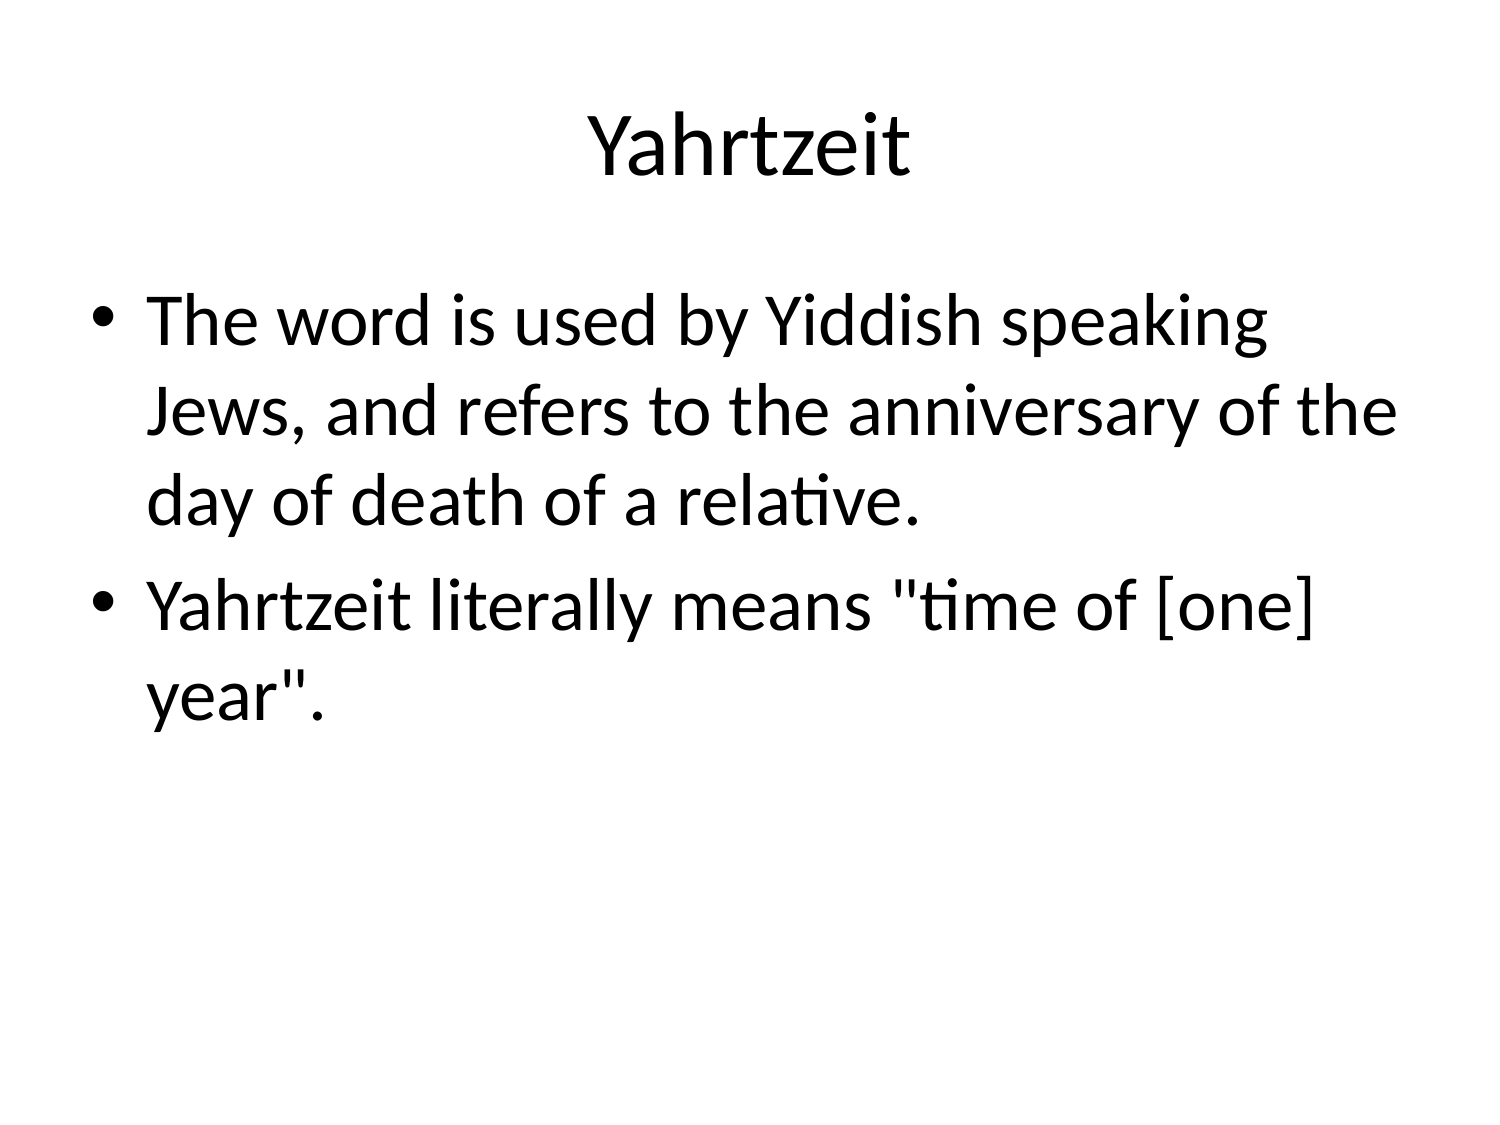

# Yahrtzeit
The word is used by Yiddish speaking Jews, and refers to the anniversary of the day of death of a relative.
Yahrtzeit literally means "time of [one] year".